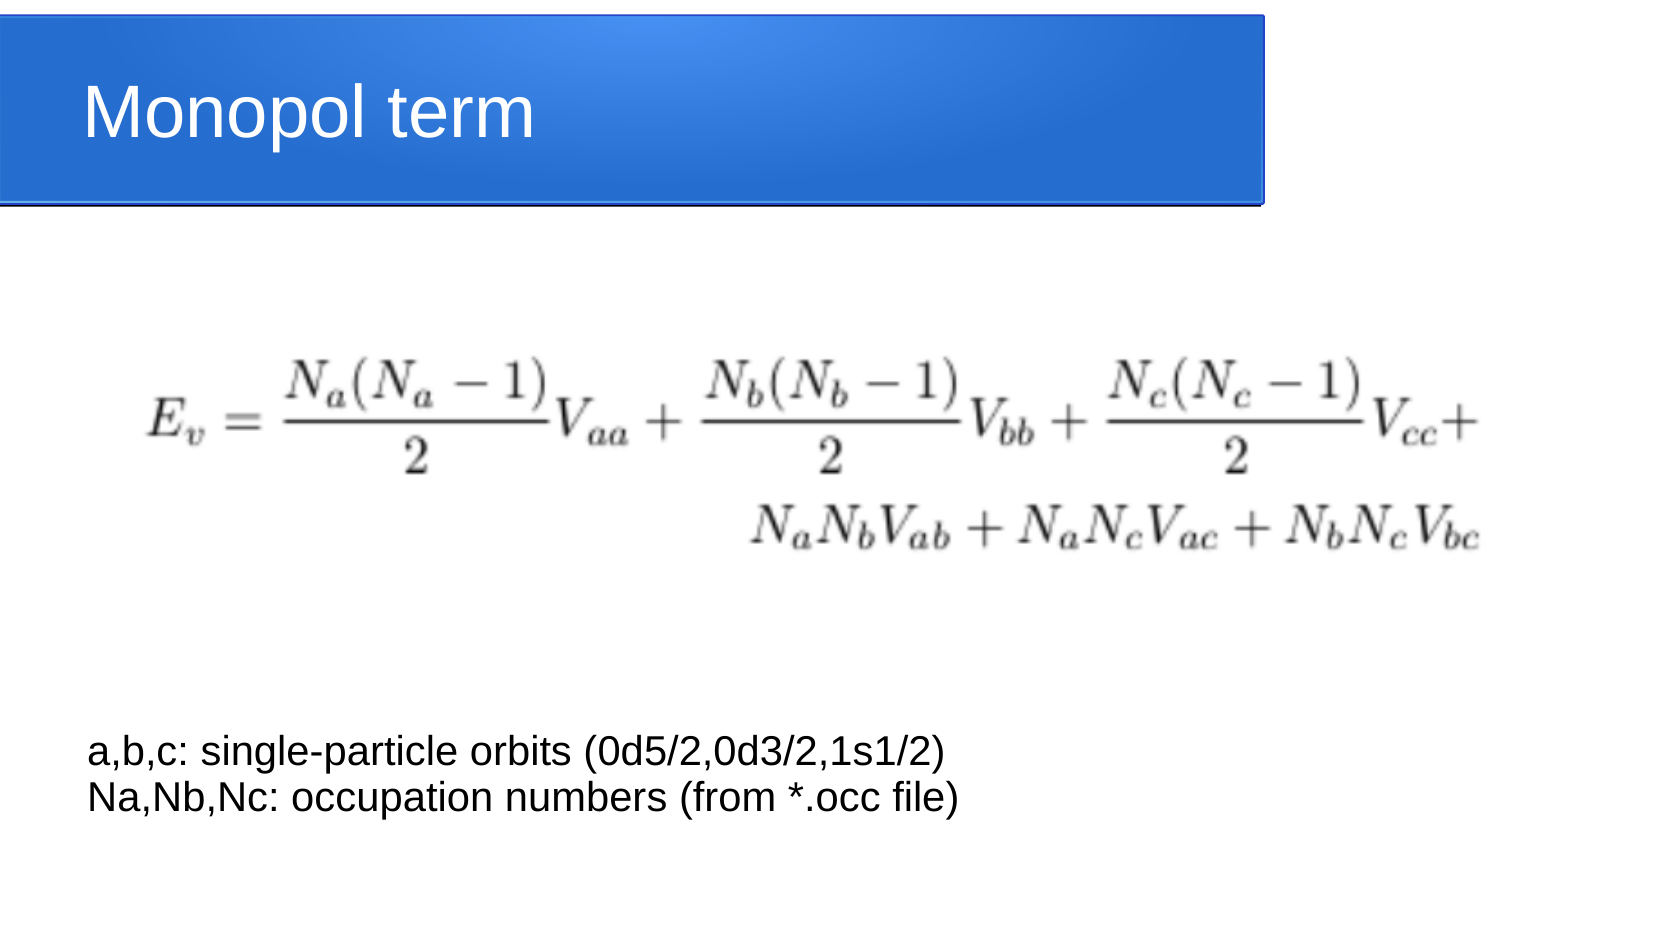

# Monopol term
a,b,c: single-particle orbits (0d5/2,0d3/2,1s1/2)
Na,Nb,Nc: occupation numbers (from *.occ file)